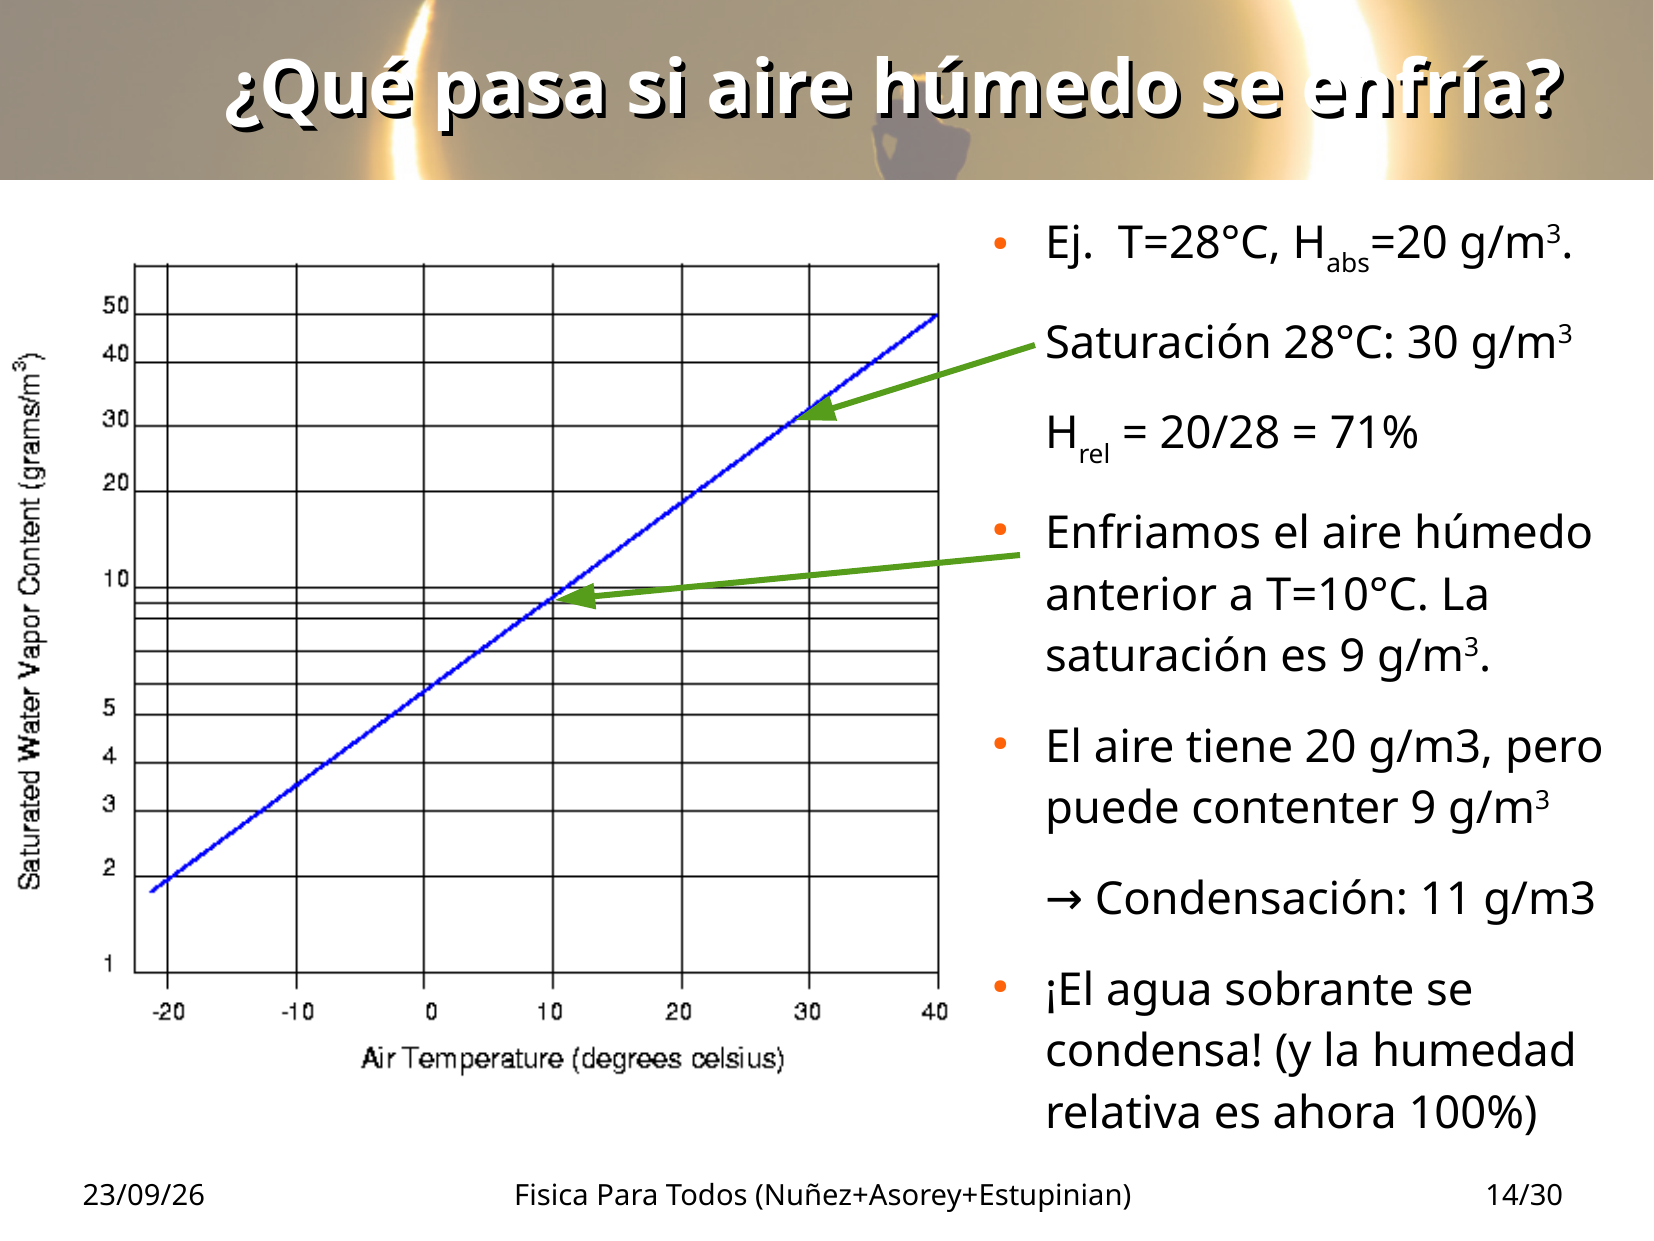

# ¿Qué pasa si aire húmedo se enfría?
Ej. T=28°C, Habs=20 g/m3.
Saturación 28°C: 30 g/m3
Hrel = 20/28 = 71%
Enfriamos el aire húmedo anterior a T=10°C. La saturación es 9 g/m3.
El aire tiene 20 g/m3, pero puede contenter 9 g/m3
→ Condensación: 11 g/m3
¡El agua sobrante se condensa! (y la humedad relativa es ahora 100%)
Fisica Para Todos (Nuñez+Asorey+Estupinian)
14